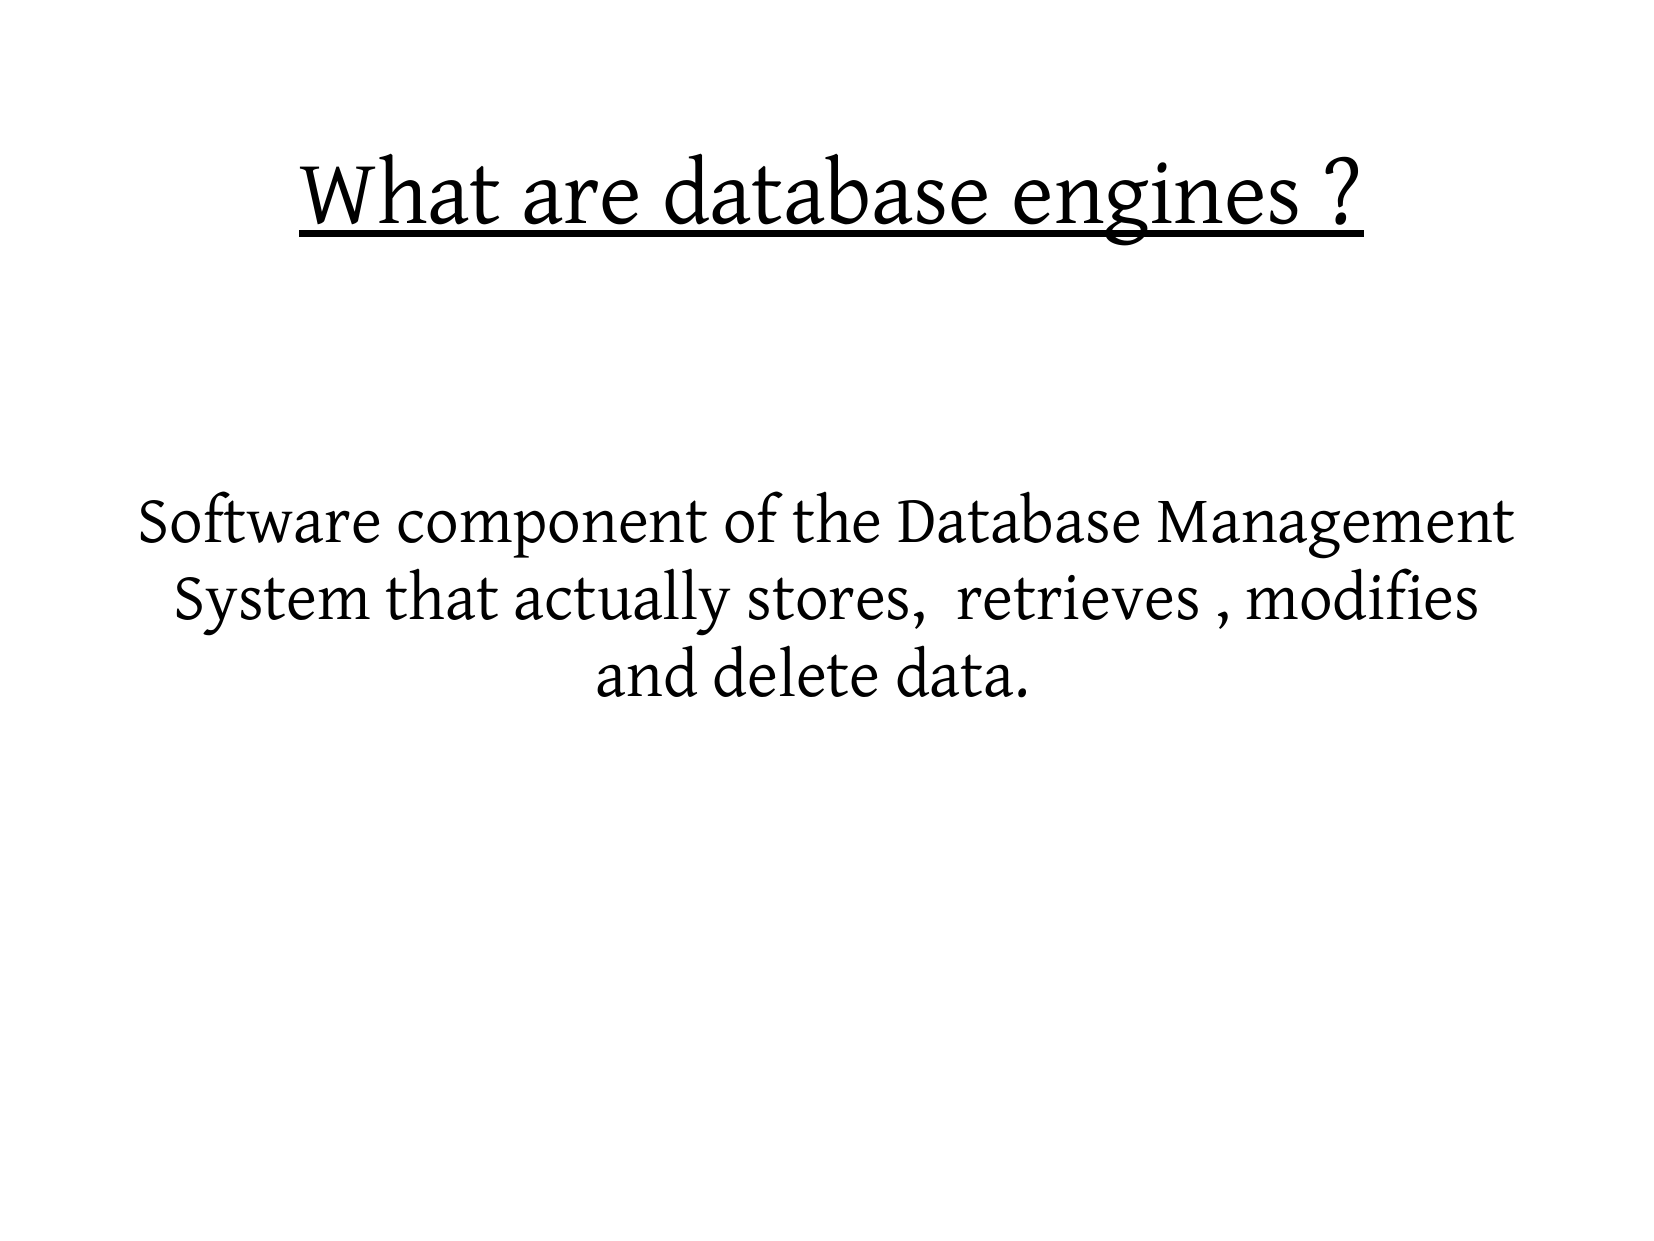

# What are database engines ?
Software component of the Database Management System that actually stores, retrieves , modifies and delete data.